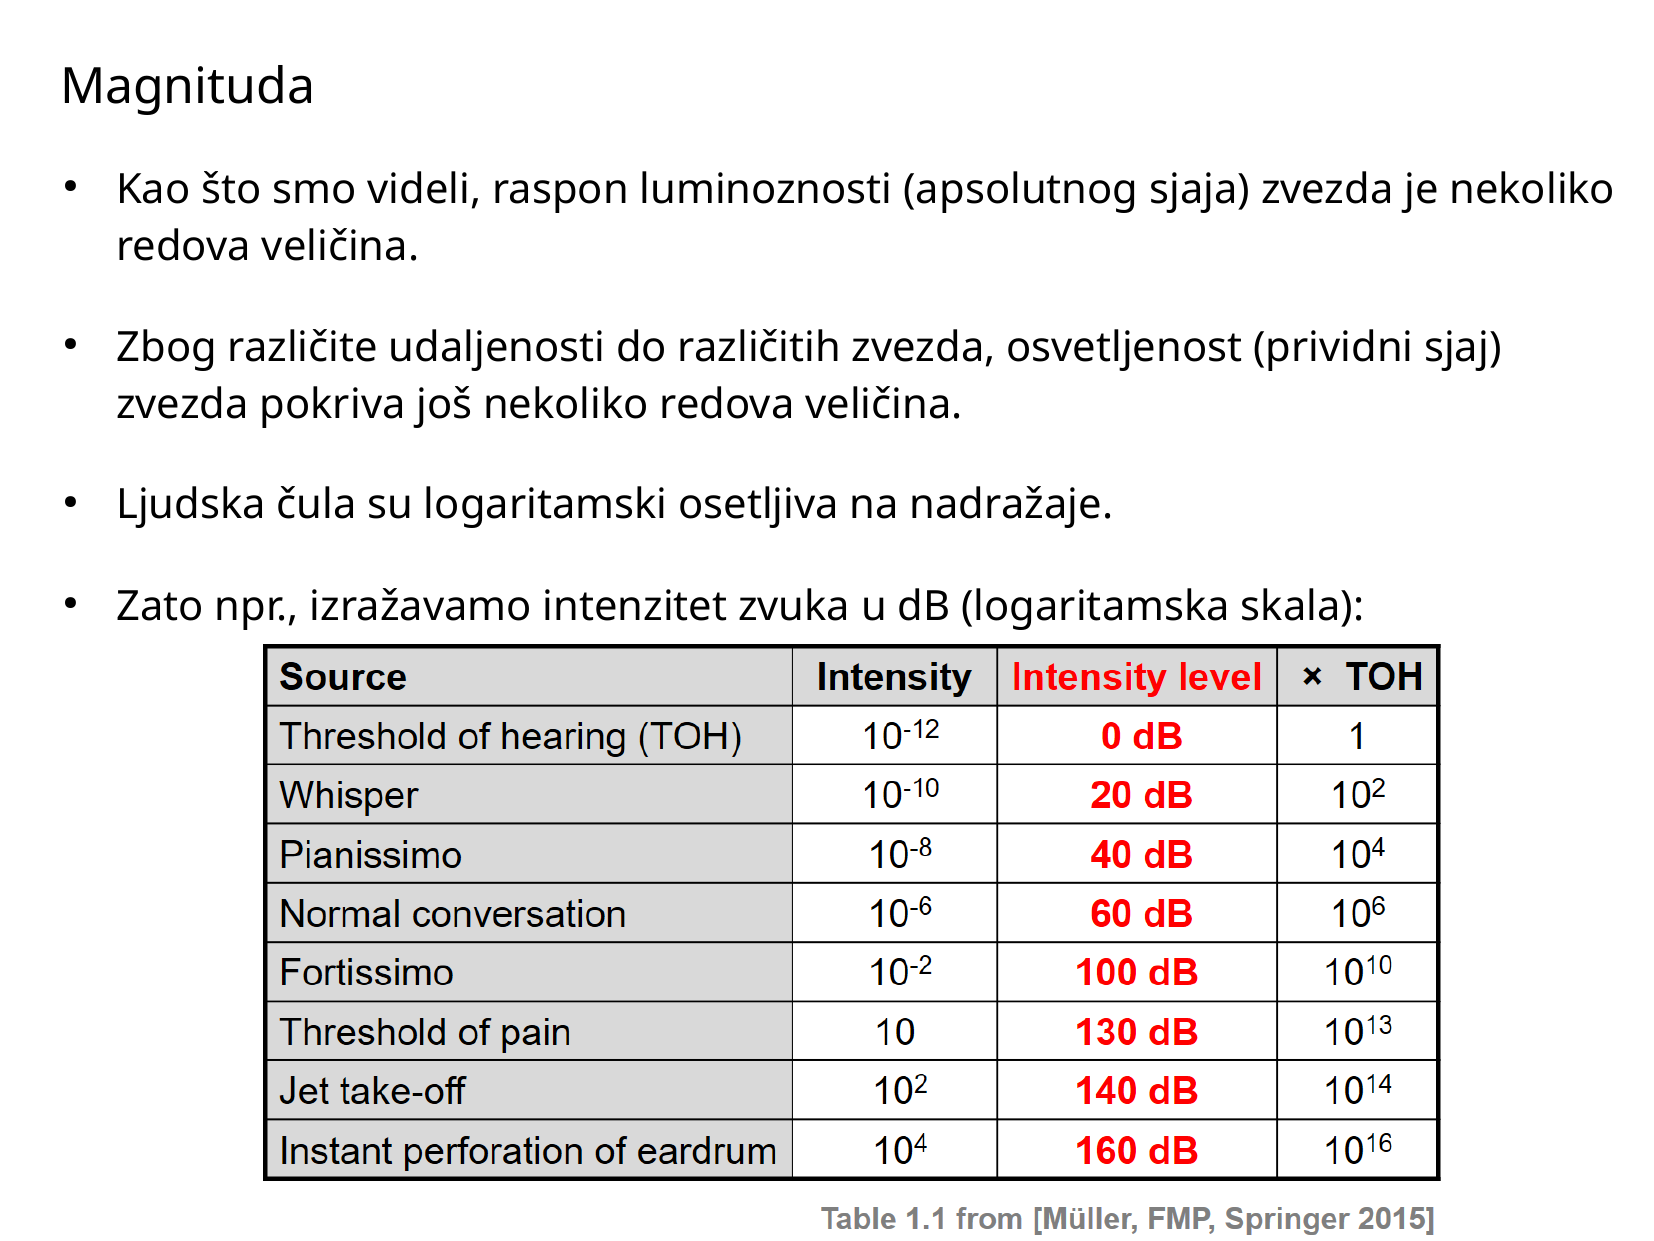

# Magnituda
Kao što smo videli, raspon luminoznosti (apsolutnog sjaja) zvezda je nekoliko redova veličina.
Zbog različite udaljenosti do različitih zvezda, osvetljenost (prividni sjaj) zvezda pokriva još nekoliko redova veličina.
Ljudska čula su logaritamski osetljiva na nadražaje.
Zato npr., izražavamo intenzitet zvuka u dB (logaritamska skala):